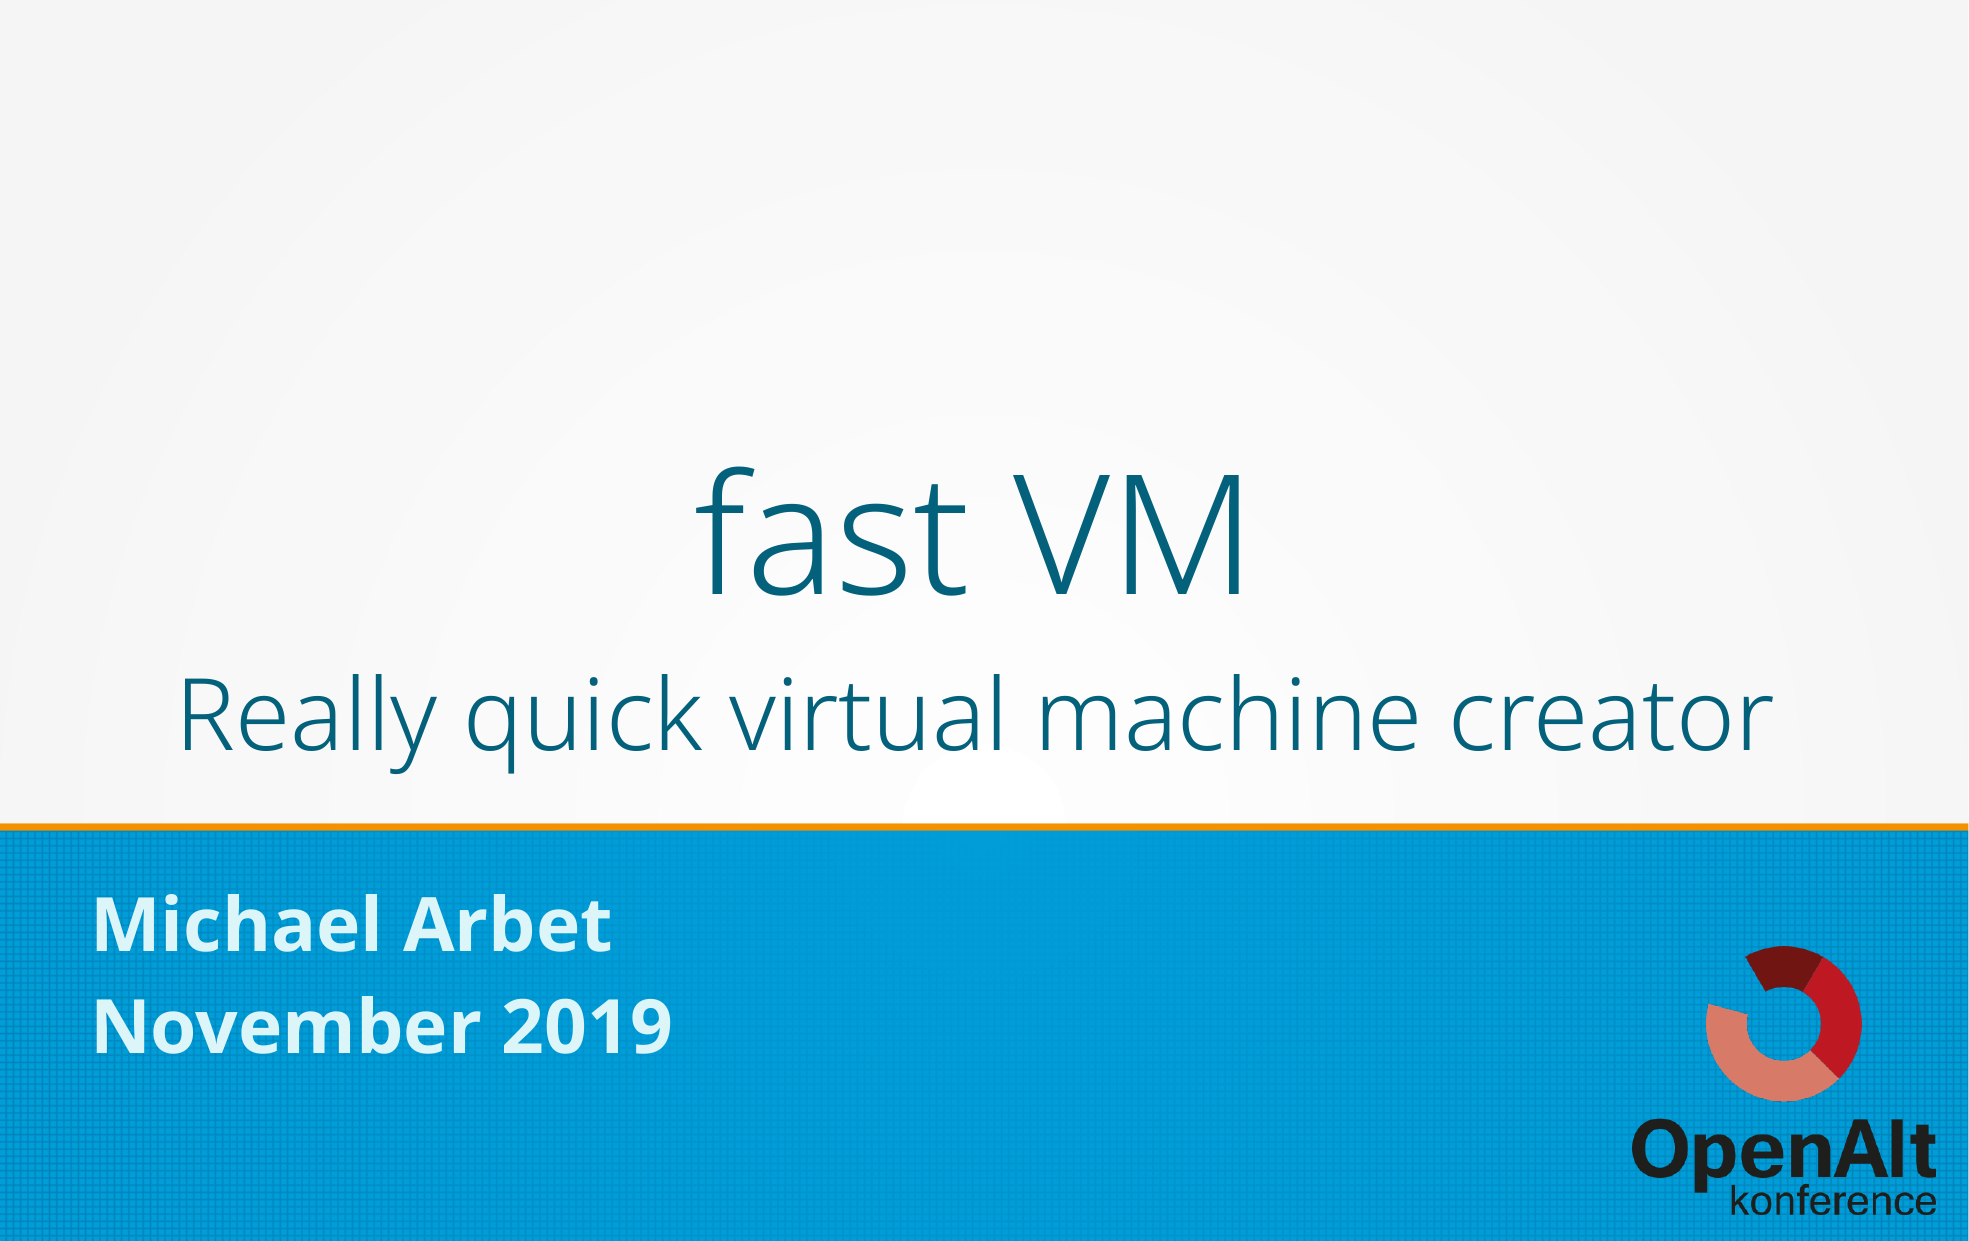

# fast VM Really quick virtual machine creator
Michael Arbet
November 2019